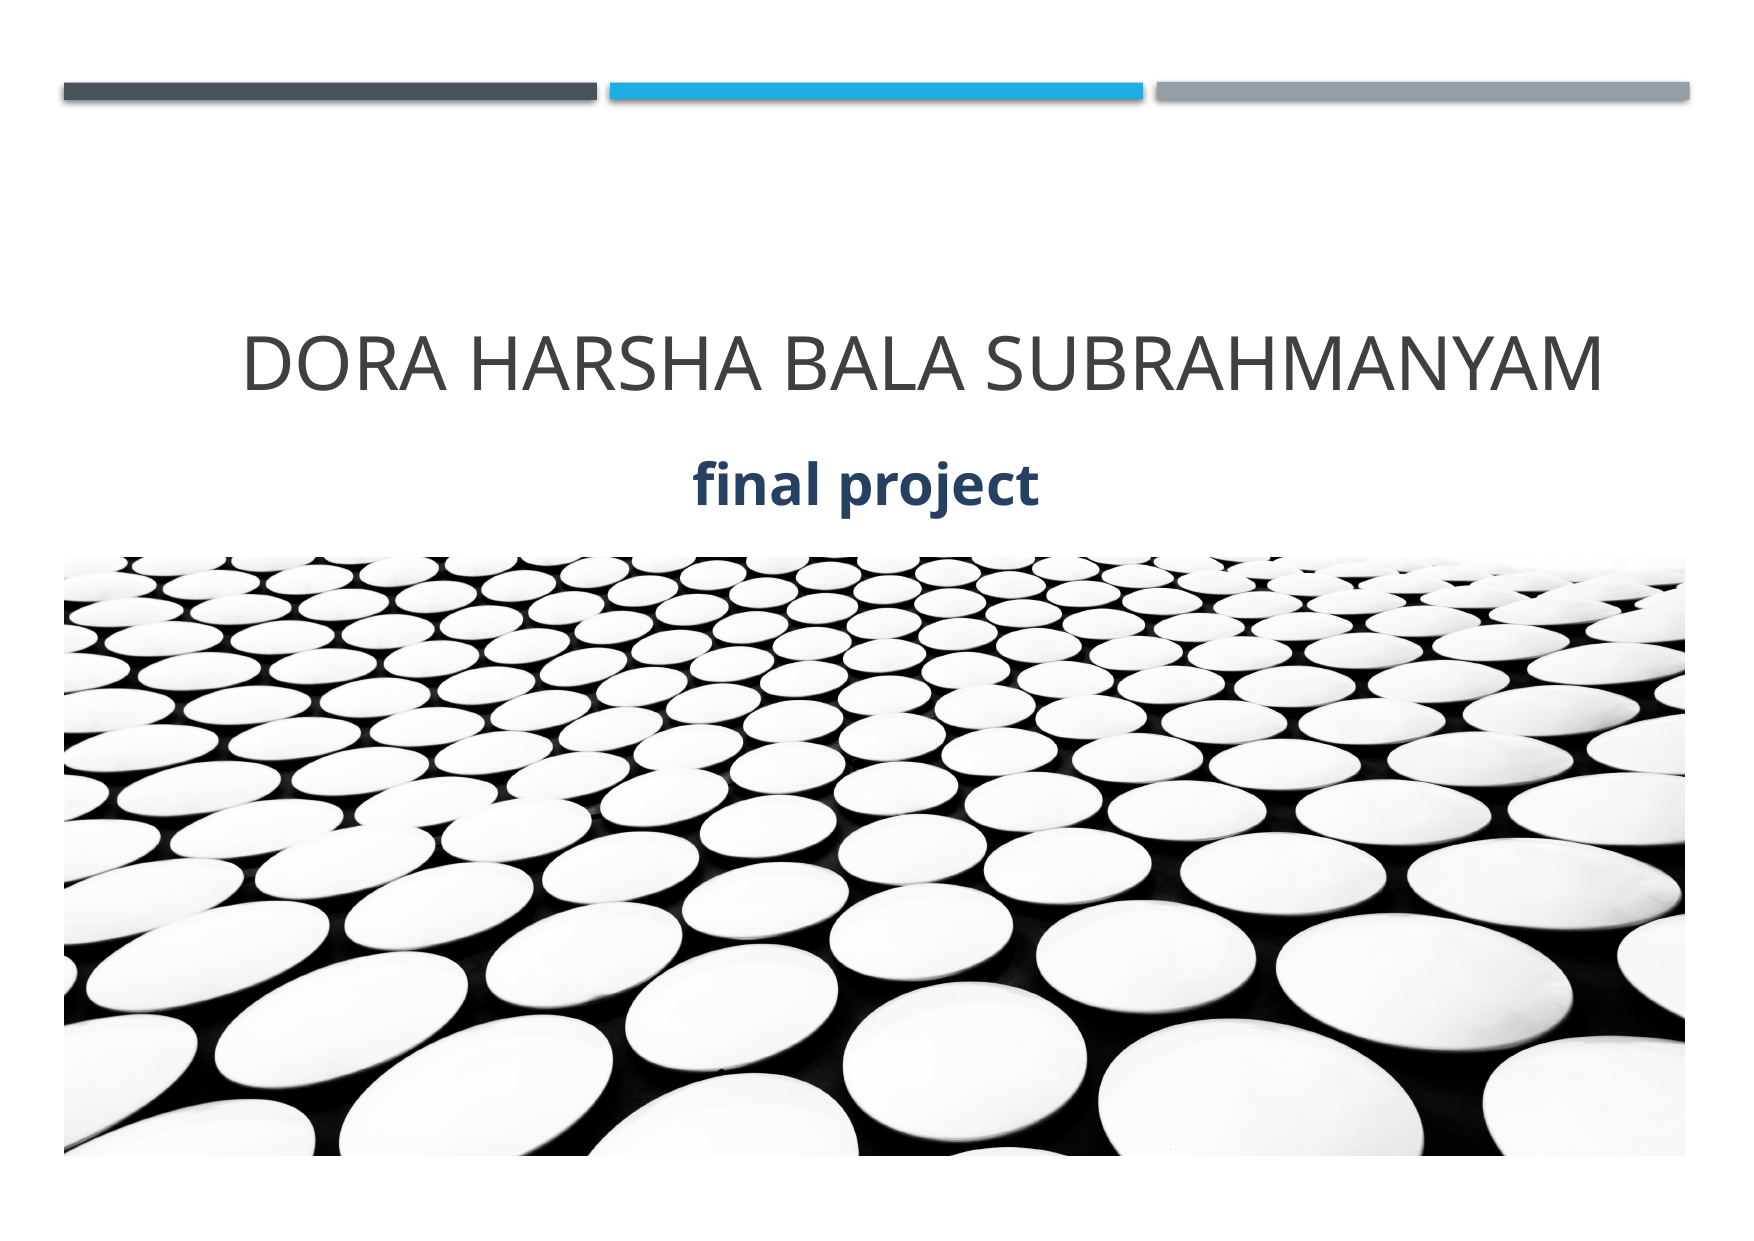

# Dora harsha bala subrahmanyam
 final project